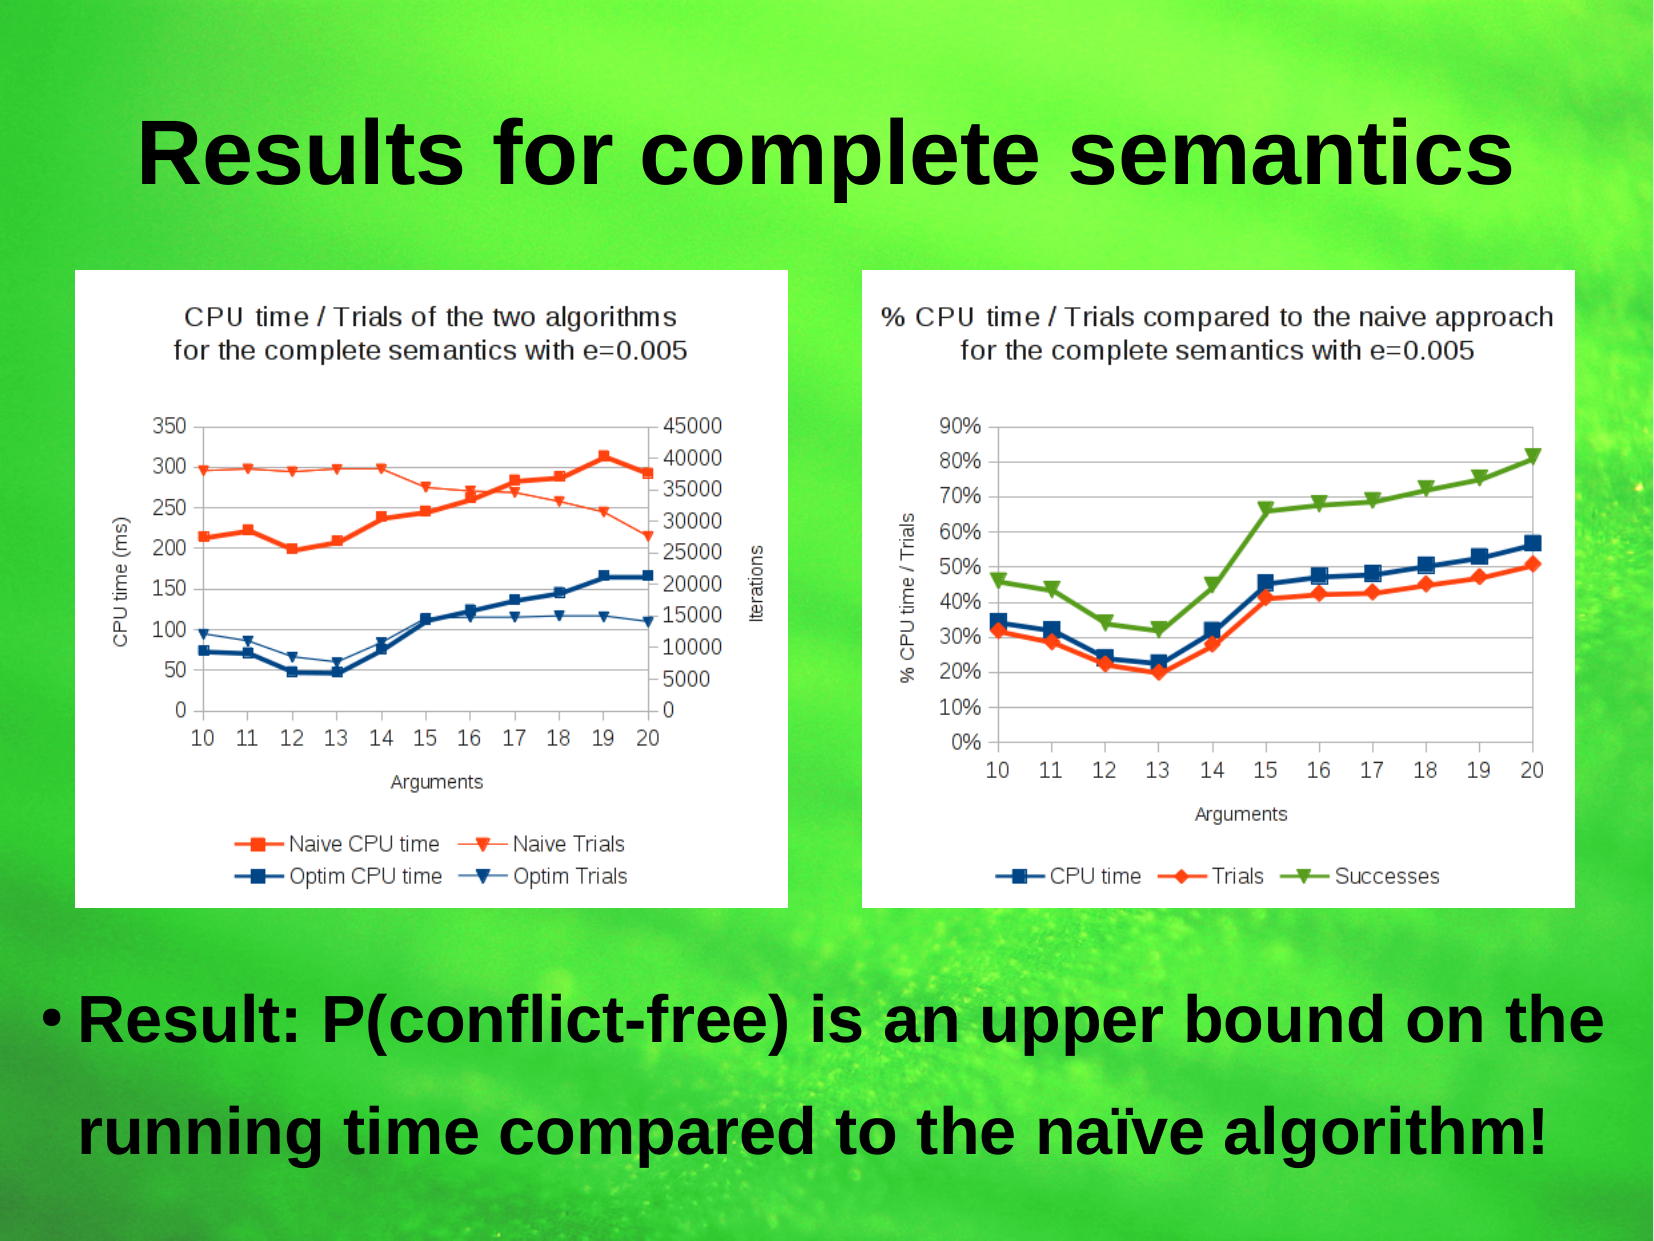

# Results for complete semantics
Result: P(conflict-free) is an upper bound on the running time compared to the naïve algorithm!